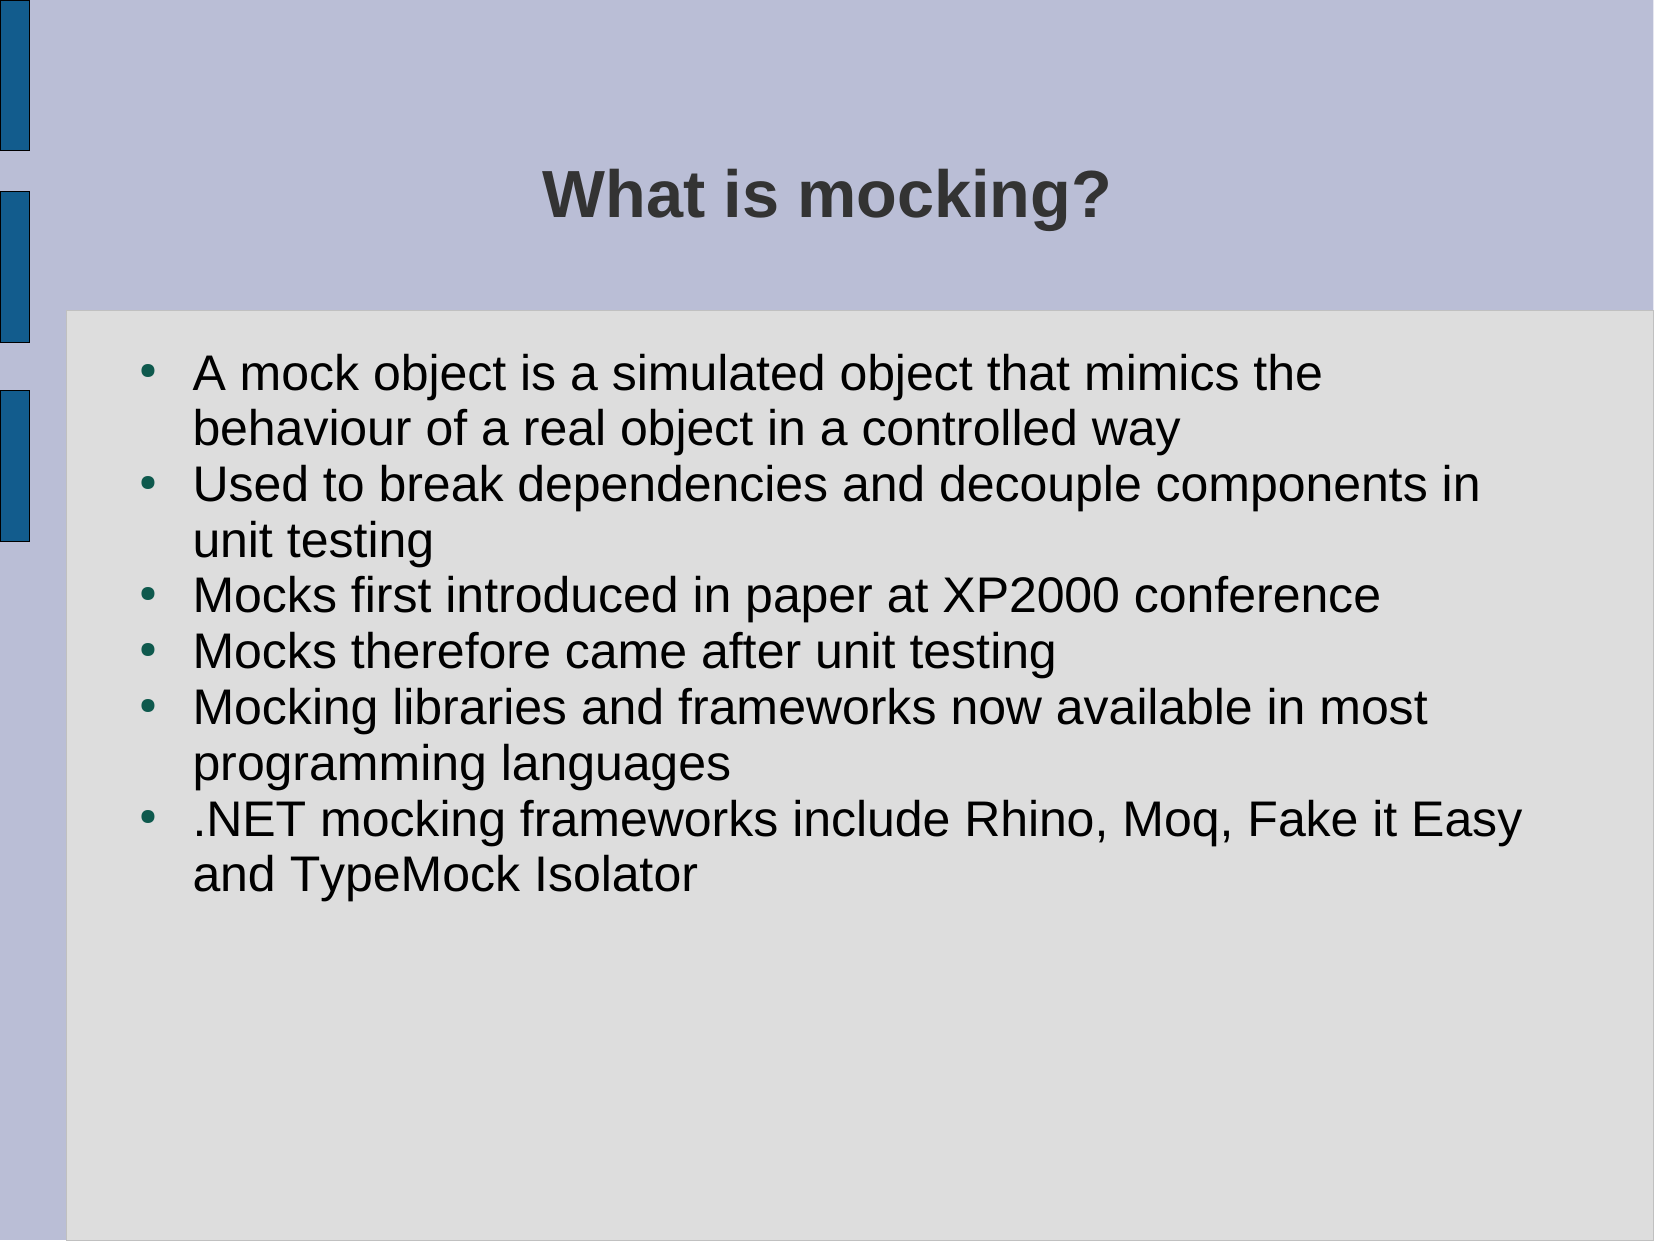

# What is mocking?
A mock object is a simulated object that mimics the behaviour of a real object in a controlled way
Used to break dependencies and decouple components in unit testing
Mocks first introduced in paper at XP2000 conference
Mocks therefore came after unit testing
Mocking libraries and frameworks now available in most programming languages
.NET mocking frameworks include Rhino, Moq, Fake it Easy and TypeMock Isolator